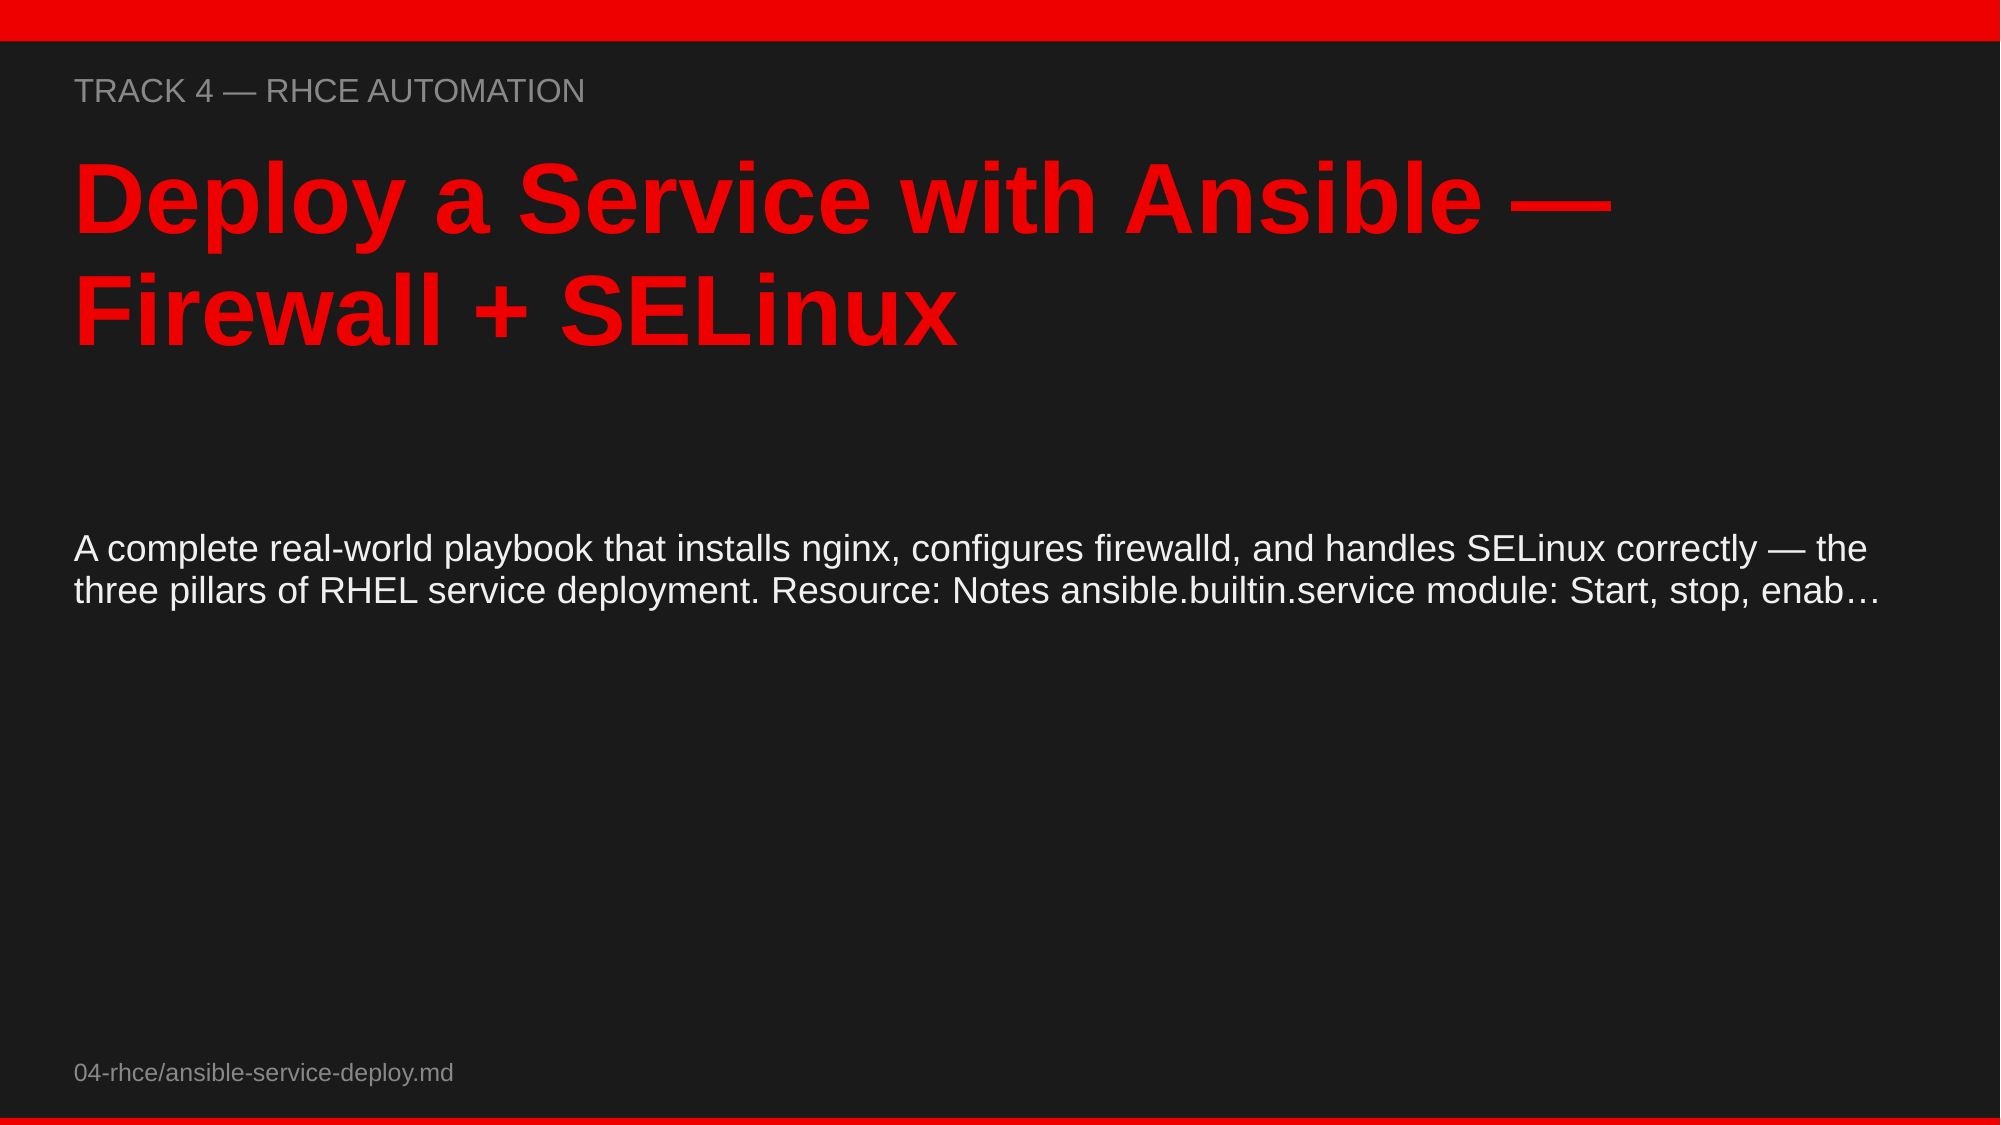

TRACK 4 — RHCE AUTOMATION
Deploy a Service with Ansible — Firewall + SELinux
A complete real-world playbook that installs nginx, configures firewalld, and handles SELinux correctly — the three pillars of RHEL service deployment. Resource: Notes ansible.builtin.service module: Start, stop, enab…
04-rhce/ansible-service-deploy.md